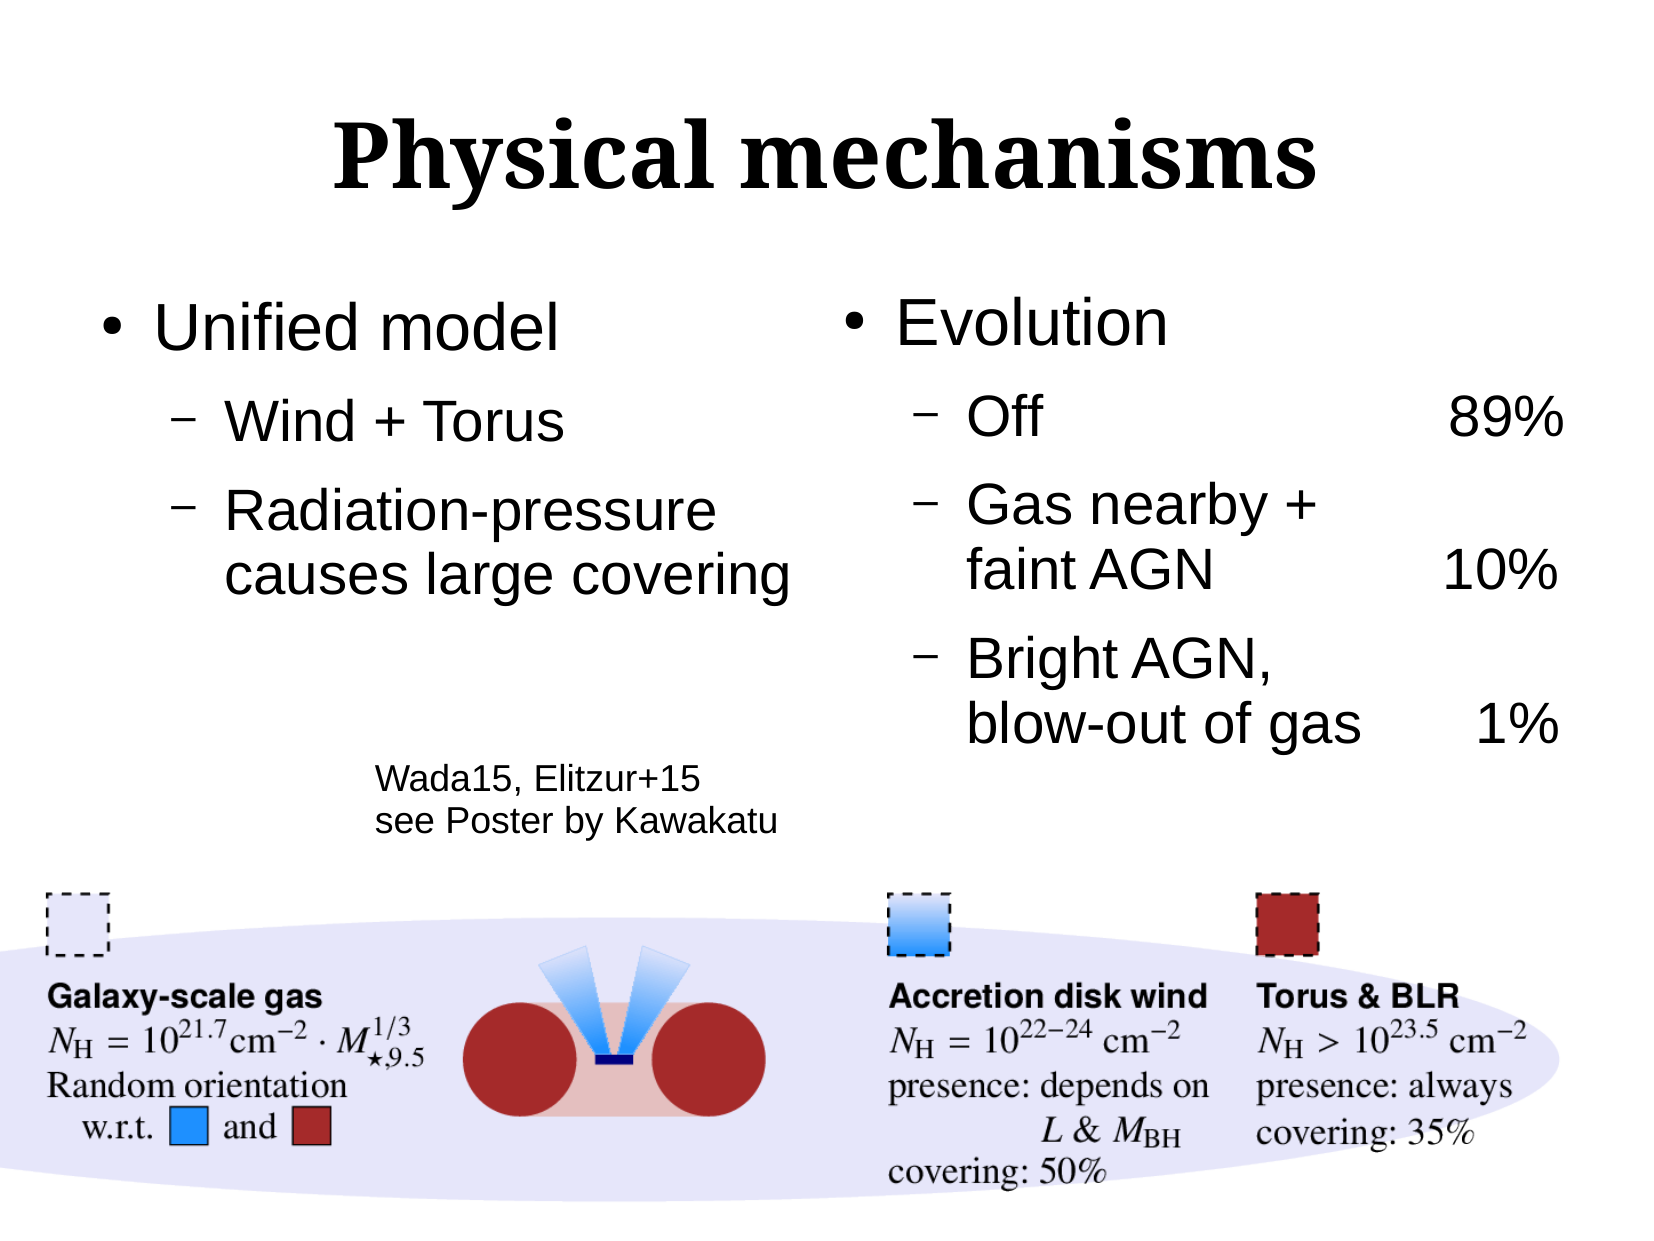

# Physical mechanisms
Evolution
Off 89%
Gas nearby +
faint AGN 10%
Bright AGN,
blow-out of gas 1%
Unified model
Wind + Torus
Radiation-pressure causes large covering
Wada15, Elitzur+15
see Poster by Kawakatu